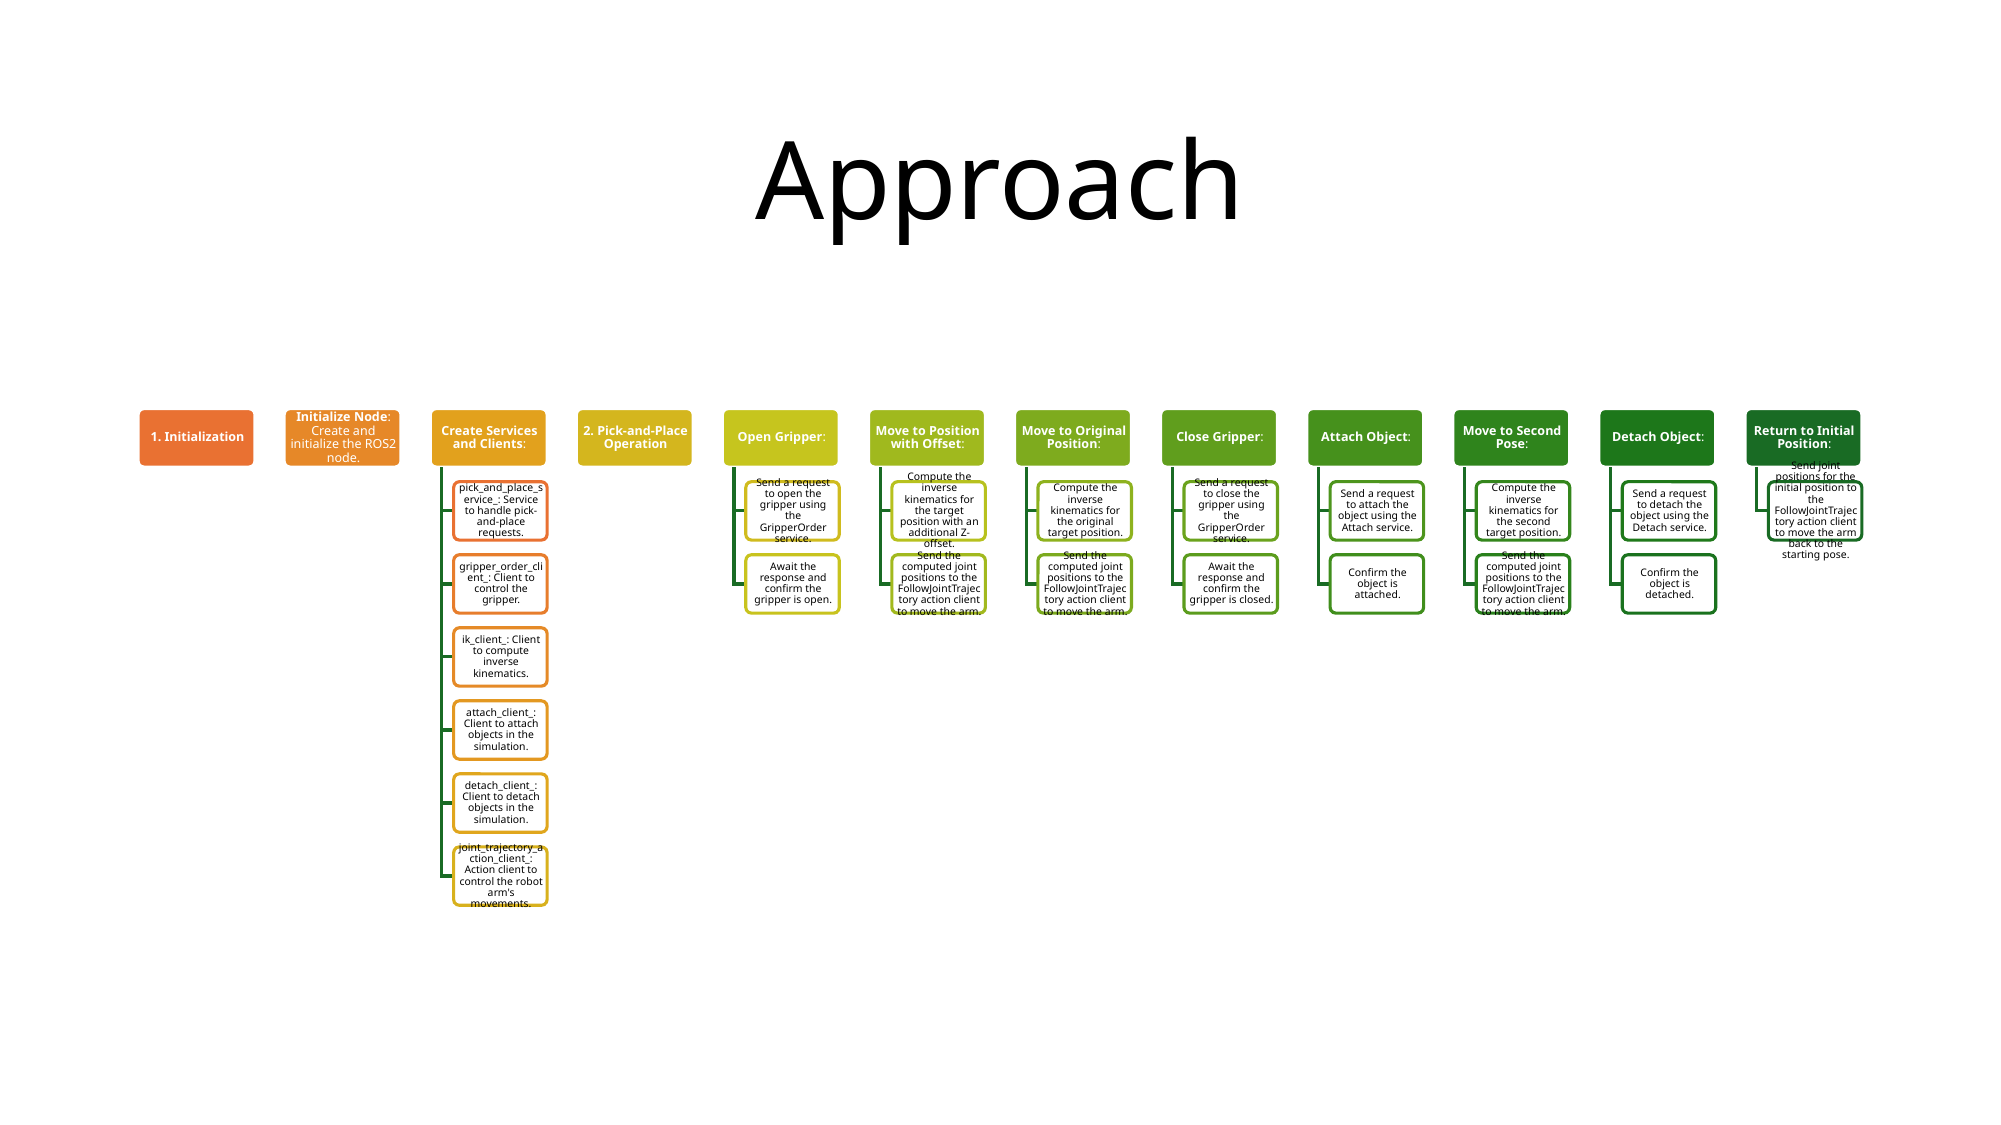

# Approach
1. Initialization
Initialize Node: Create and initialize the ROS2 node.
Create Services and Clients:
2. Pick-and-Place Operation
Open Gripper:
Move to Position with Offset:
Move to Original Position:
Close Gripper:
Attach Object:
Move to Second Pose:
Detach Object:
Return to Initial Position:
pick_and_place_service_: Service to handle pick-and-place requests.
Send a request to open the gripper using the GripperOrder service.
Compute the inverse kinematics for the target position with an additional Z-offset.
Compute the inverse kinematics for the original target position.
Send a request to close the gripper using the GripperOrder service.
Send a request to attach the object using the Attach service.
Compute the inverse kinematics for the second target position.
Send a request to detach the object using the Detach service.
Send joint positions for the initial position to the FollowJointTrajectory action client to move the arm back to the starting pose.
gripper_order_client_: Client to control the gripper.
Await the response and confirm the gripper is open.
Send the computed joint positions to the FollowJointTrajectory action client to move the arm.
Send the computed joint positions to the FollowJointTrajectory action client to move the arm.
Await the response and confirm the gripper is closed.
Confirm the object is attached.
Send the computed joint positions to the FollowJointTrajectory action client to move the arm.
Confirm the object is detached.
ik_client_: Client to compute inverse kinematics.
attach_client_: Client to attach objects in the simulation.
detach_client_: Client to detach objects in the simulation.
joint_trajectory_action_client_: Action client to control the robot arm's movements.